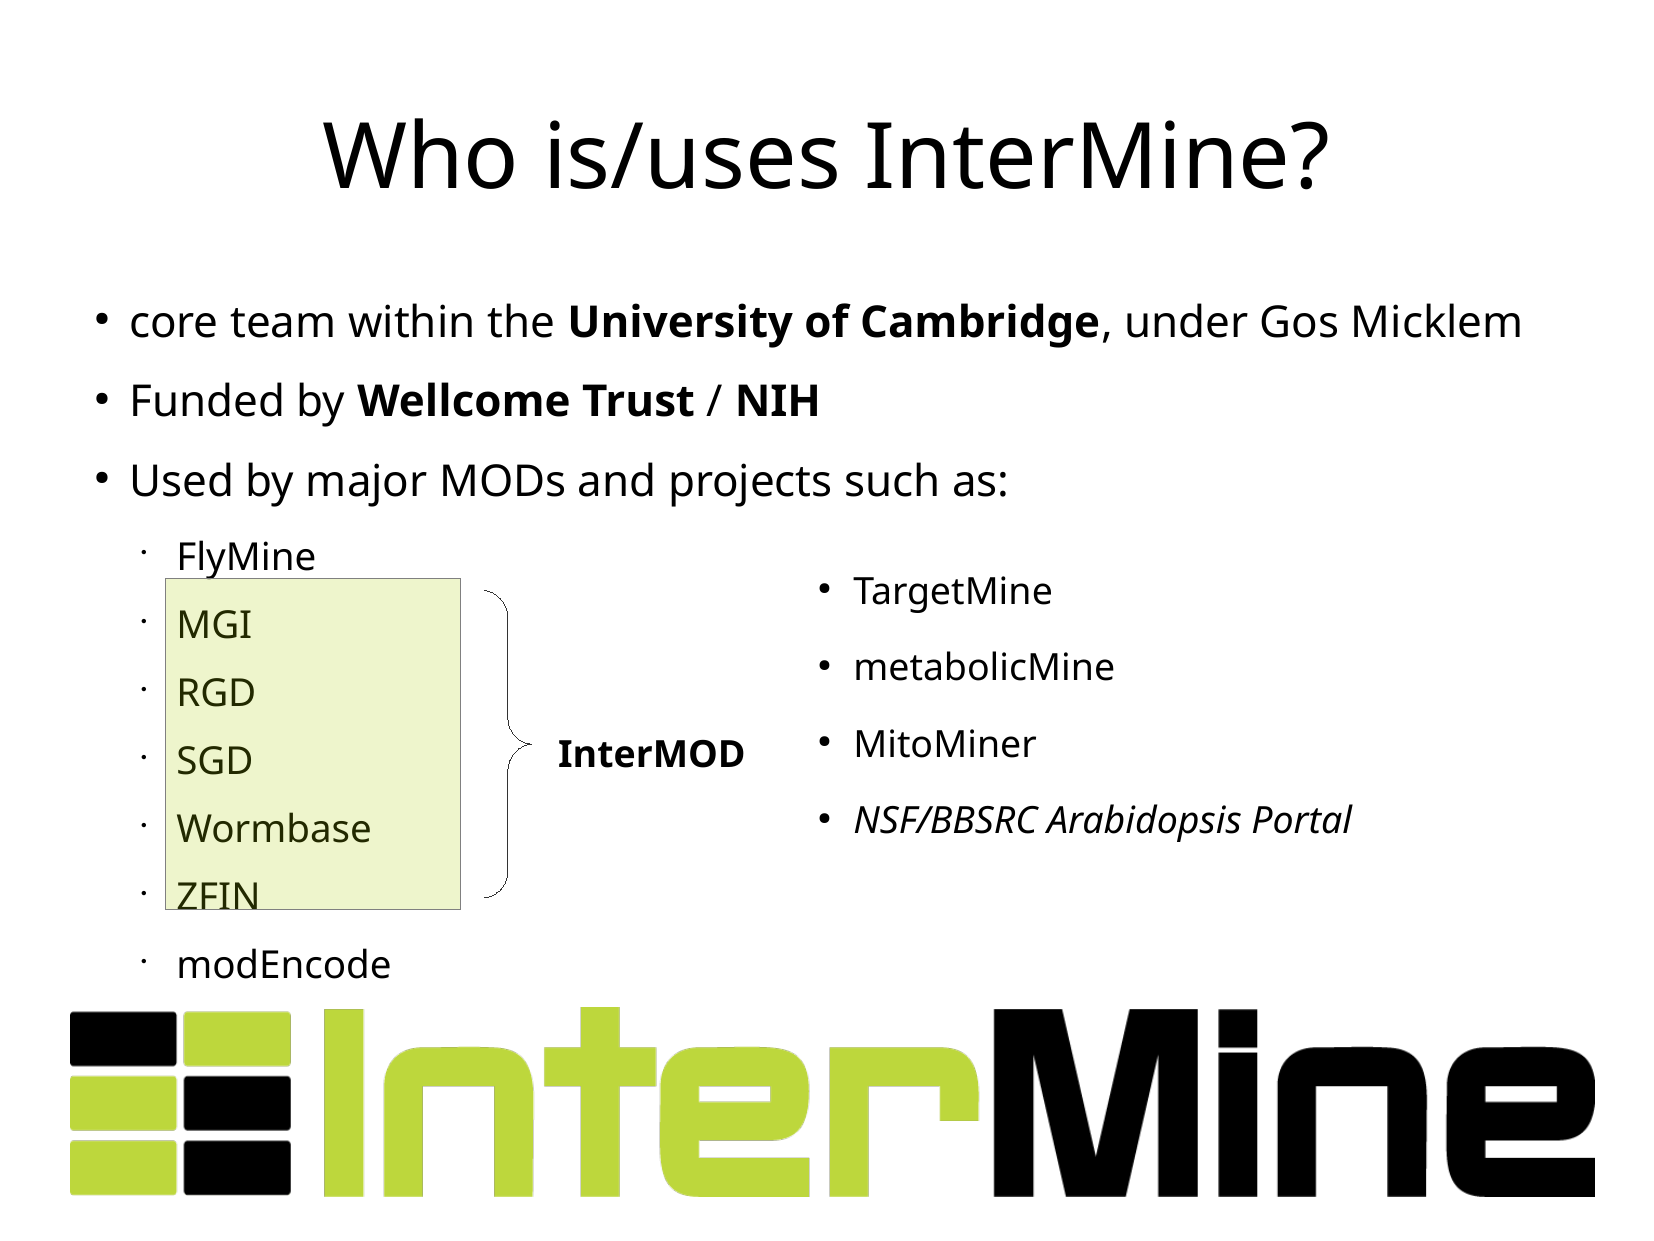

# Who is/uses InterMine?
core team within the University of Cambridge, under Gos Micklem
Funded by Wellcome Trust / NIH
Used by major MODs and projects such as:
FlyMine
MGI
RGD
SGD
Wormbase
ZFIN
modEncode
TargetMine
metabolicMine
MitoMiner
NSF/BBSRC Arabidopsis Portal
InterMOD